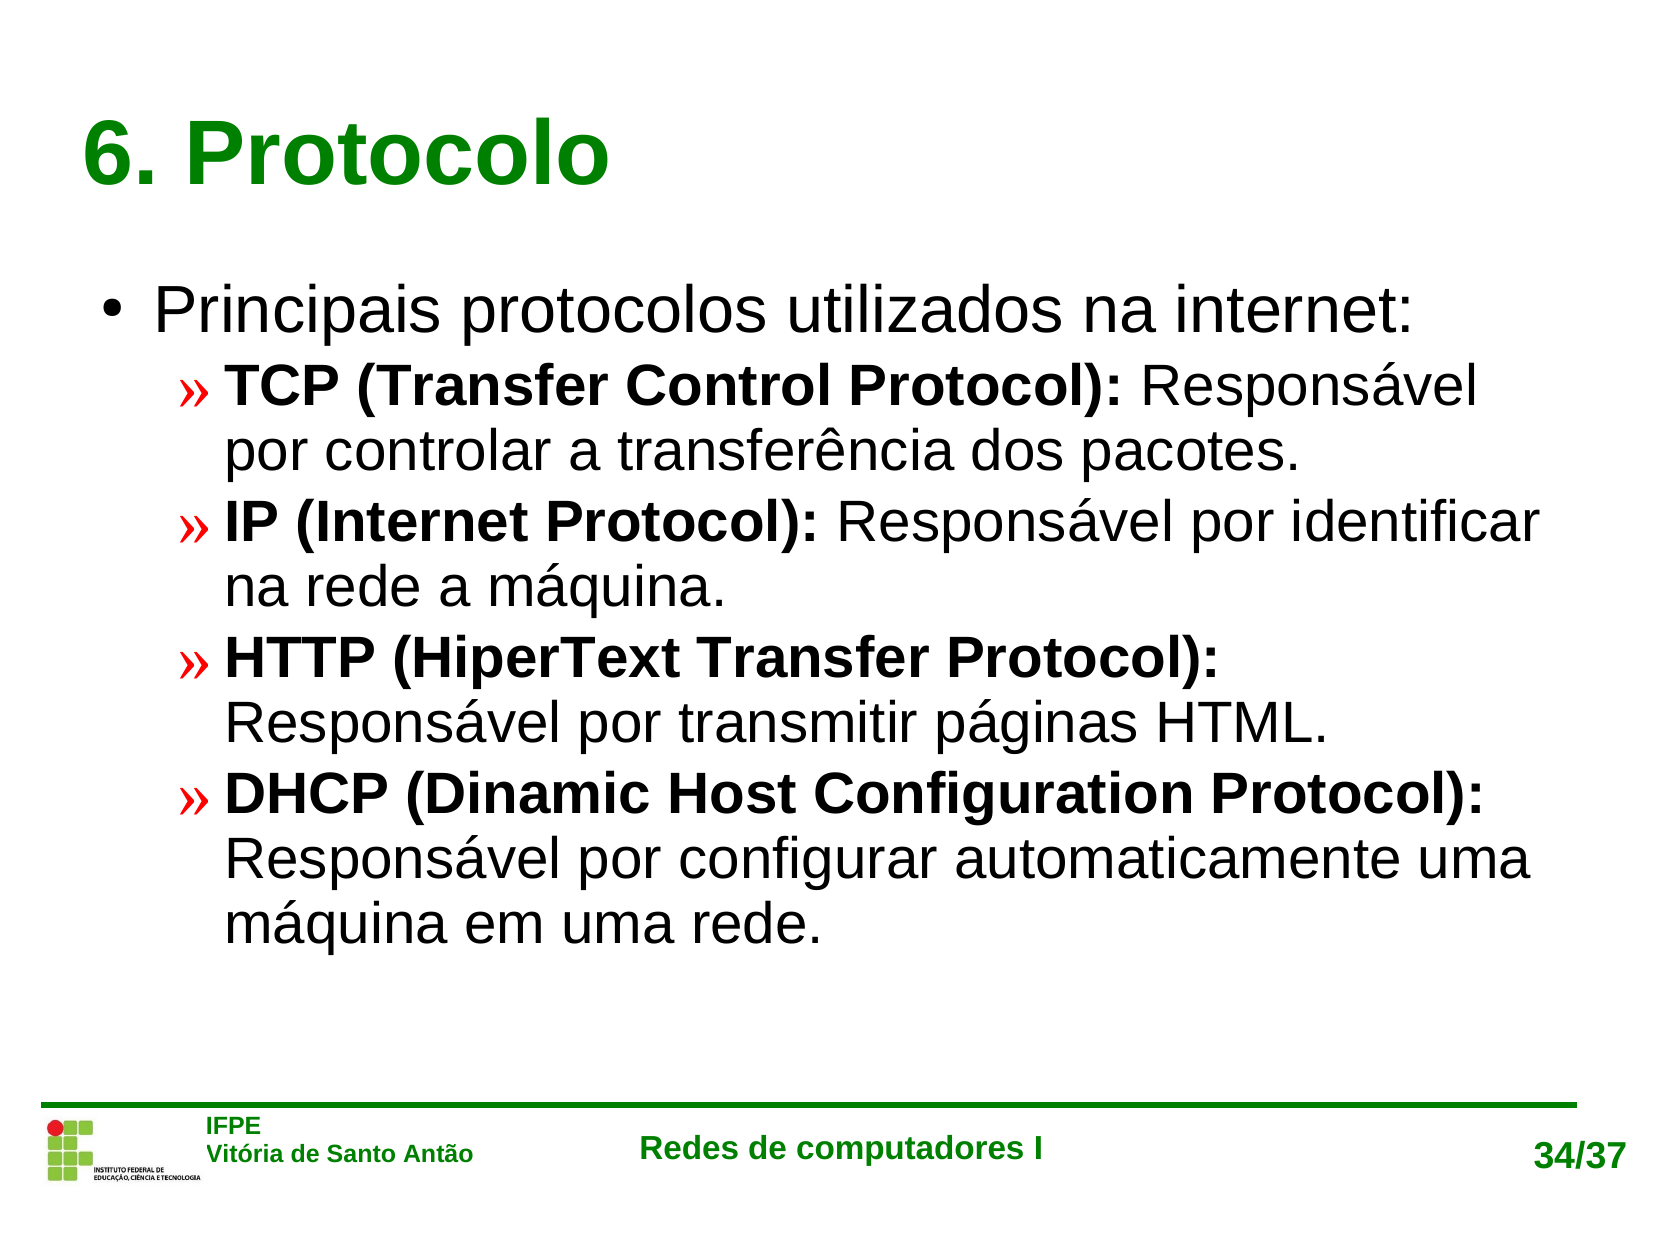

# 6. Protocolo
Principais protocolos utilizados na internet:
TCP (Transfer Control Protocol): Responsável por controlar a transferência dos pacotes.
IP (Internet Protocol): Responsável por identificar na rede a máquina.
HTTP (HiperText Transfer Protocol): Responsável por transmitir páginas HTML.
DHCP (Dinamic Host Configuration Protocol): Responsável por configurar automaticamente uma máquina em uma rede.